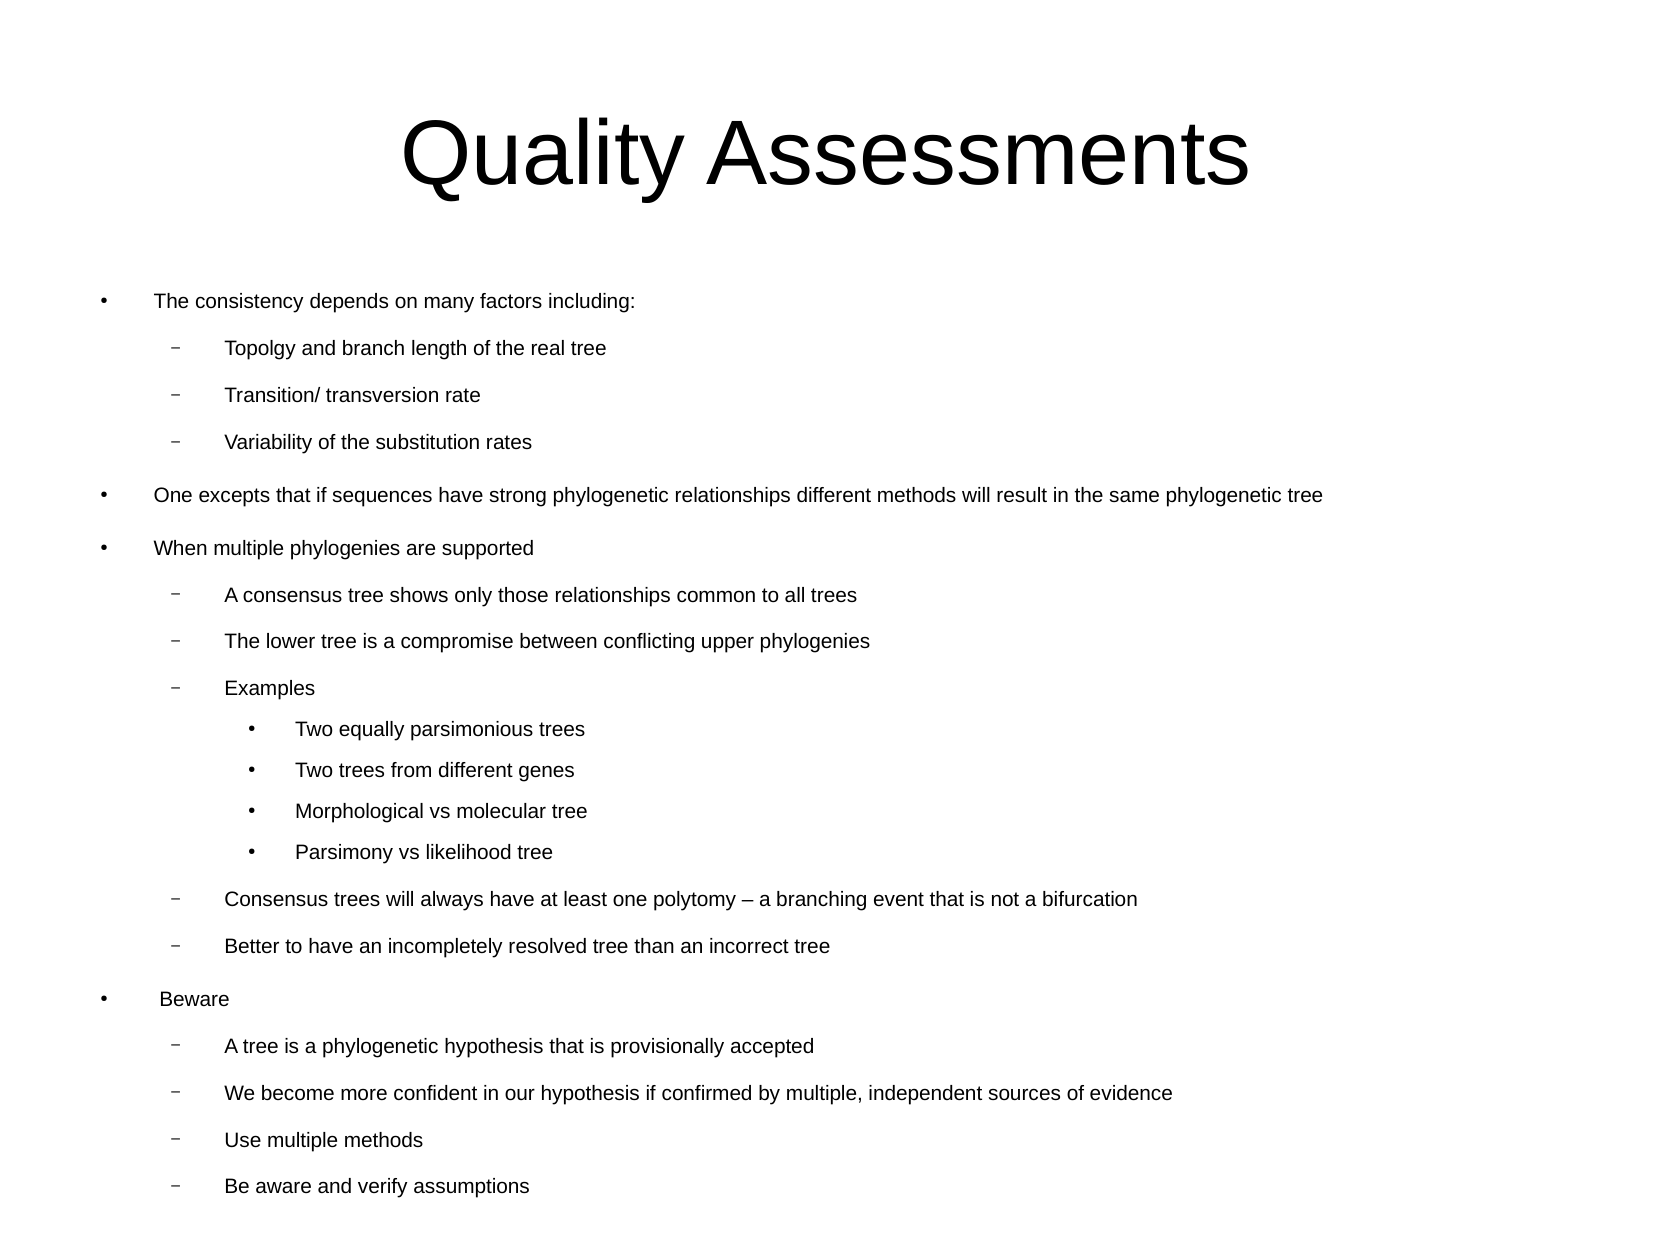

# Quality Assessments
The consistency depends on many factors including:
Topolgy and branch length of the real tree
Transition/ transversion rate
Variability of the substitution rates
One excepts that if sequences have strong phylogenetic relationships different methods will result in the same phylogenetic tree
When multiple phylogenies are supported
A consensus tree shows only those relationships common to all trees
The lower tree is a compromise between conflicting upper phylogenies
Examples
Two equally parsimonious trees
Two trees from different genes
Morphological vs molecular tree
Parsimony vs likelihood tree
Consensus trees will always have at least one polytomy – a branching event that is not a bifurcation
Better to have an incompletely resolved tree than an incorrect tree
 Beware
A tree is a phylogenetic hypothesis that is provisionally accepted
We become more confident in our hypothesis if confirmed by multiple, independent sources of evidence
Use multiple methods
Be aware and verify assumptions